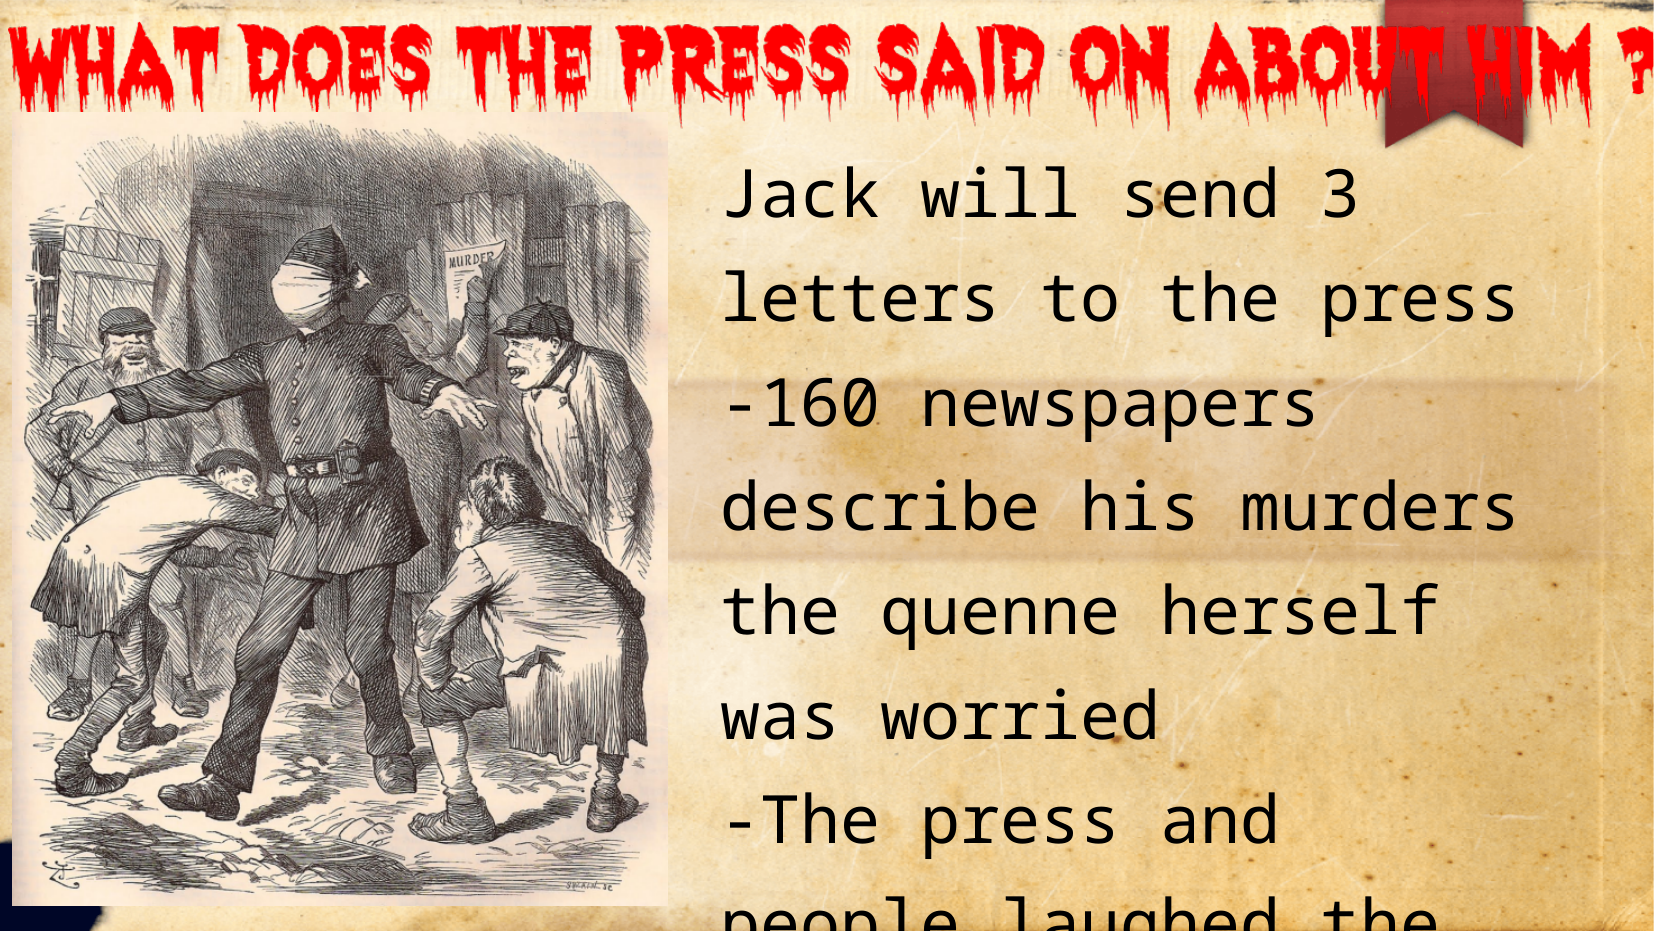

Jack will send 3 letters to the press
-160 newspapers describe his murders the quenne herself was worried
-The press and people laughed the police